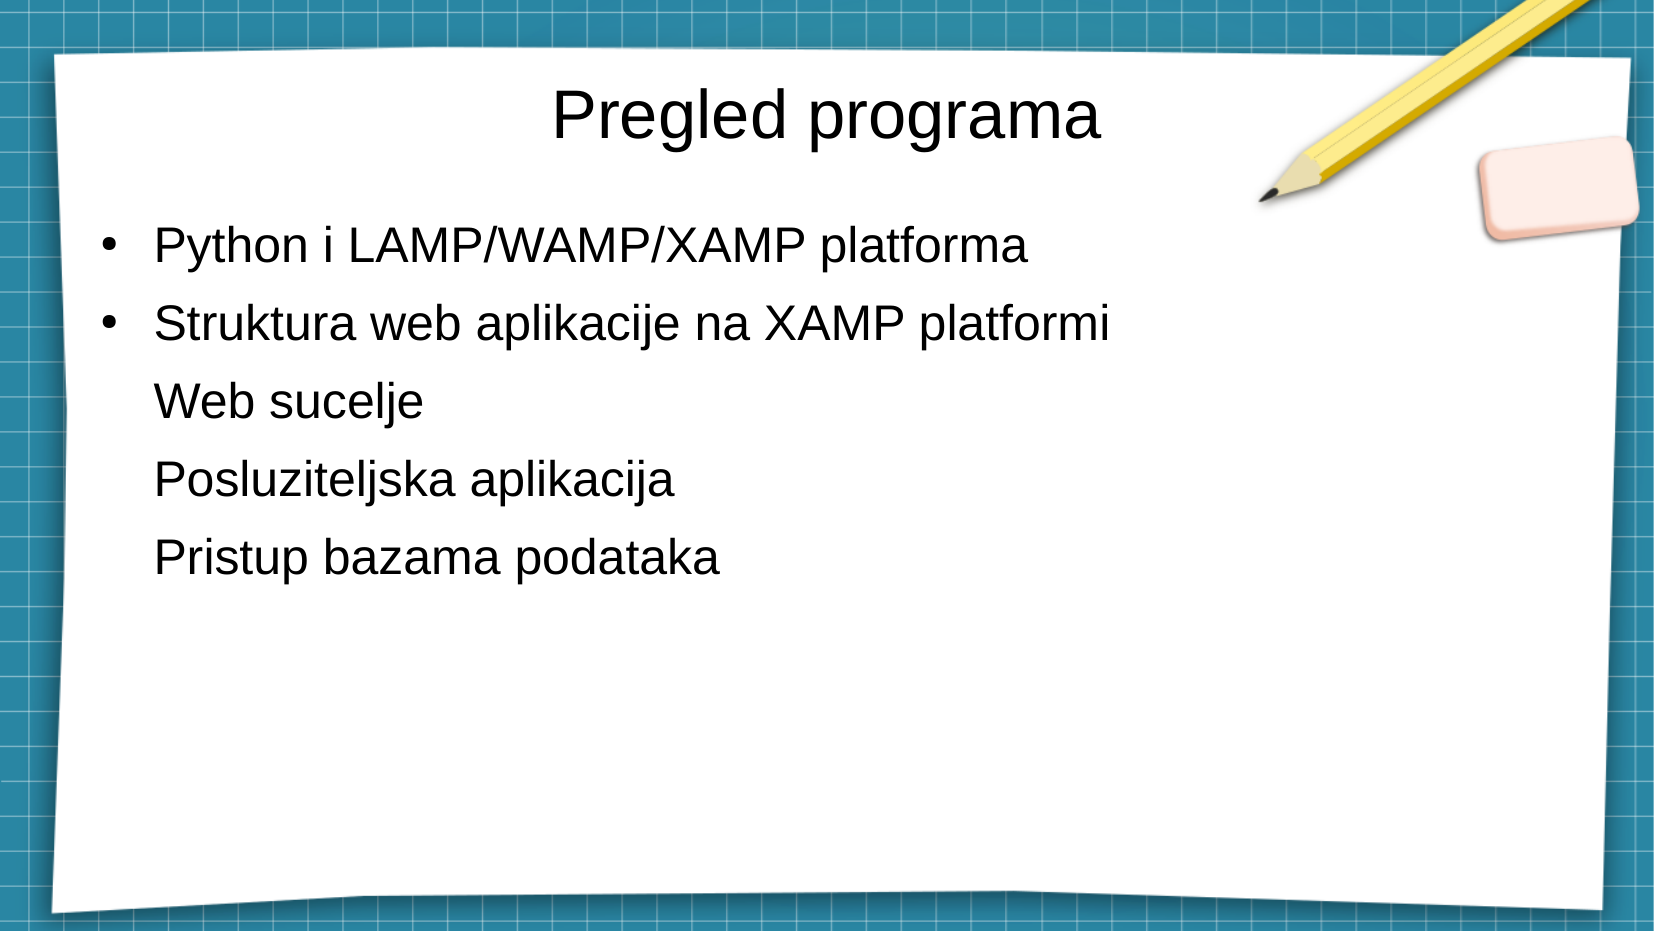

# Pregled programa
Python i LAMP/WAMP/XAMP platforma
Struktura web aplikacije na XAMP platformi
Web sucelje
Posluziteljska aplikacija
Pristup bazama podataka